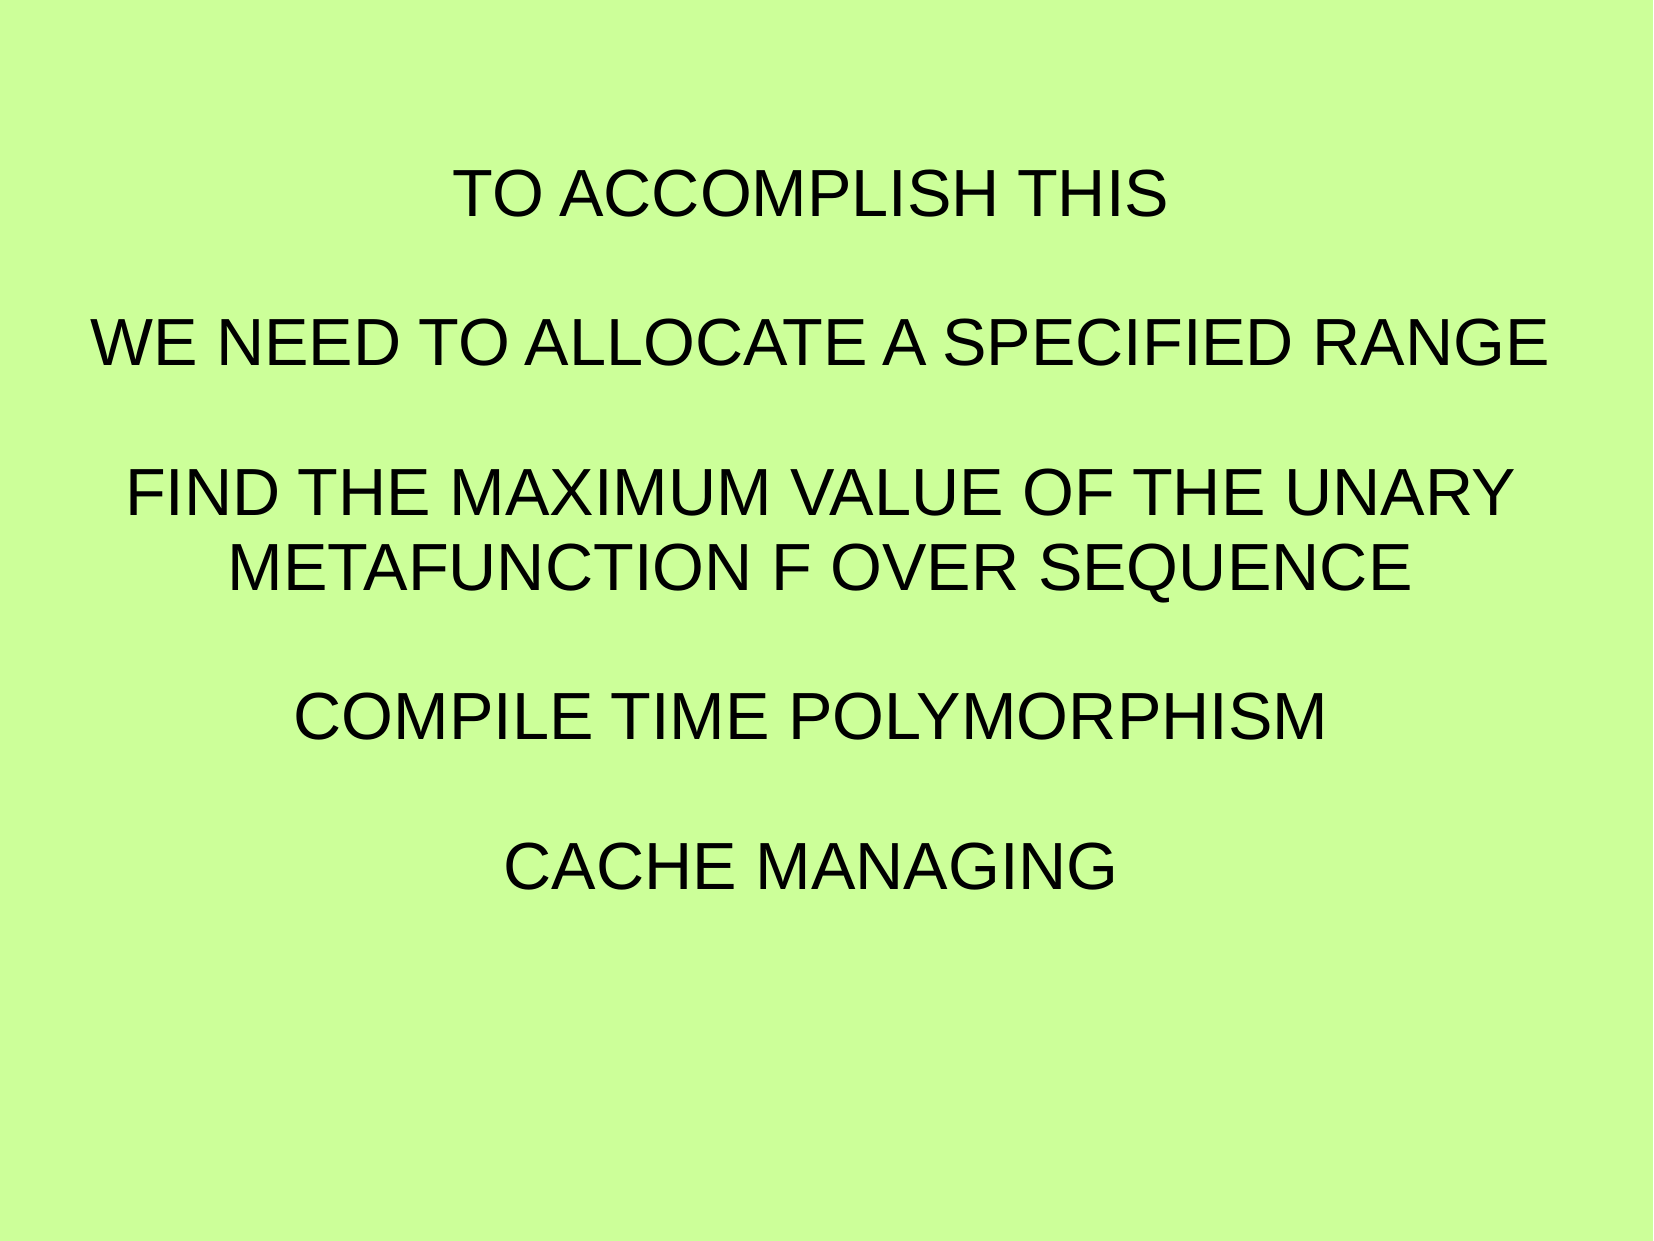

# TO ACCOMPLISH THIS
WE NEED TO ALLOCATE A SPECIFIED RANGE
FIND THE MAXIMUM VALUE OF THE UNARY METAFUNCTION F OVER SEQUENCE
COMPILE TIME POLYMORPHISM
CACHE MANAGING